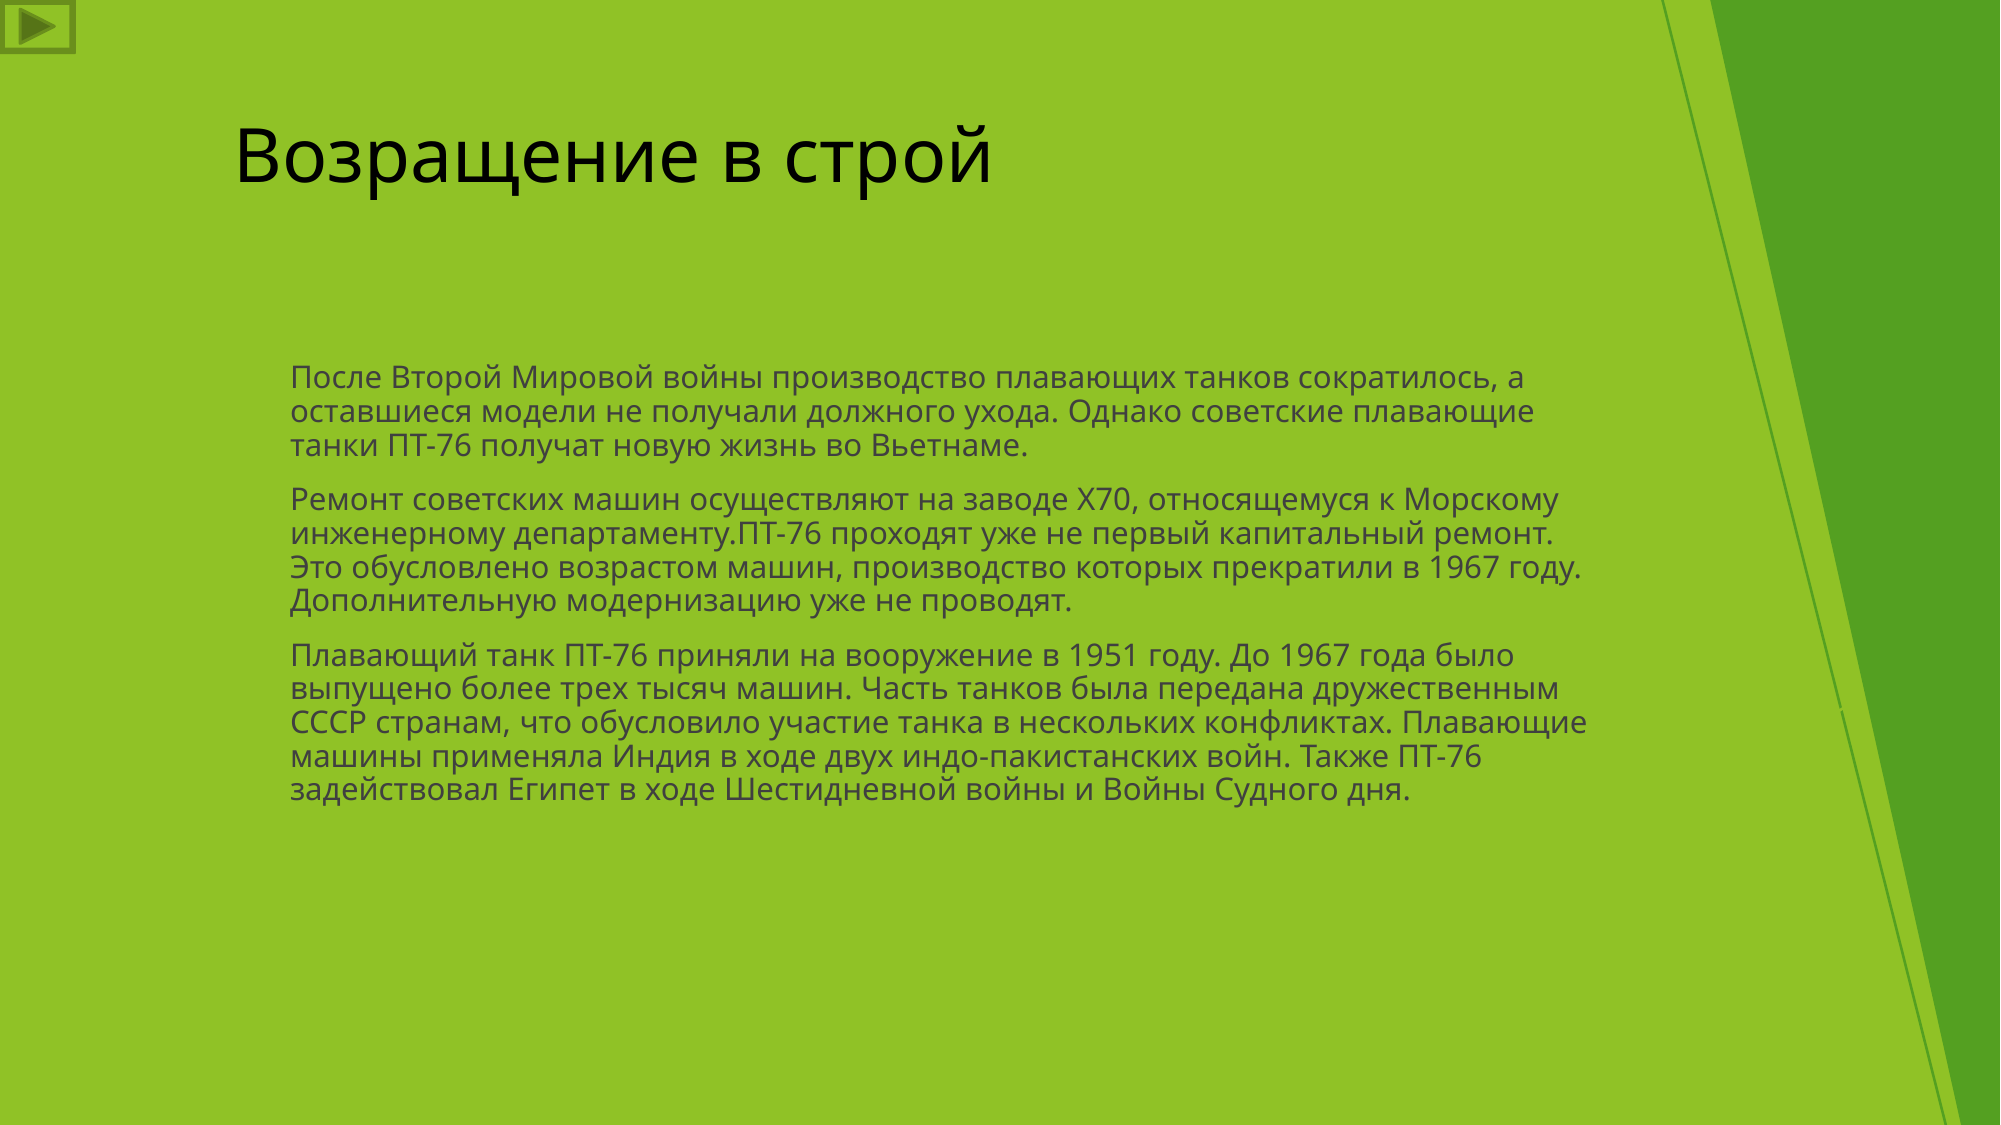

# Возращение в строй
После Второй Мировой войны производство плавающих танков сократилось, а оставшиеся модели не получали должного ухода. Однако советские плавающие танки ПТ-76 получат новую жизнь во Вьетнаме.
Ремонт советских машин осуществляют на заводе X70, относящемуся к Морскому инженерному департаменту.ПТ-76 проходят уже не первый капитальный ремонт. Это обусловлено возрастом машин, производство которых прекратили в 1967 году. Дополнительную модернизацию уже не проводят.
Плавающий танк ПТ-76 приняли на вооружение в 1951 году. До 1967 года было выпущено более трех тысяч машин. Часть танков была передана дружественным СССР странам, что обусловило участие танка в нескольких конфликтах. Плавающие машины применяла Индия в ходе двух индо-пакистанских войн. Также ПТ-76 задействовал Египет в ходе Шестидневной войны и Войны Судного дня.